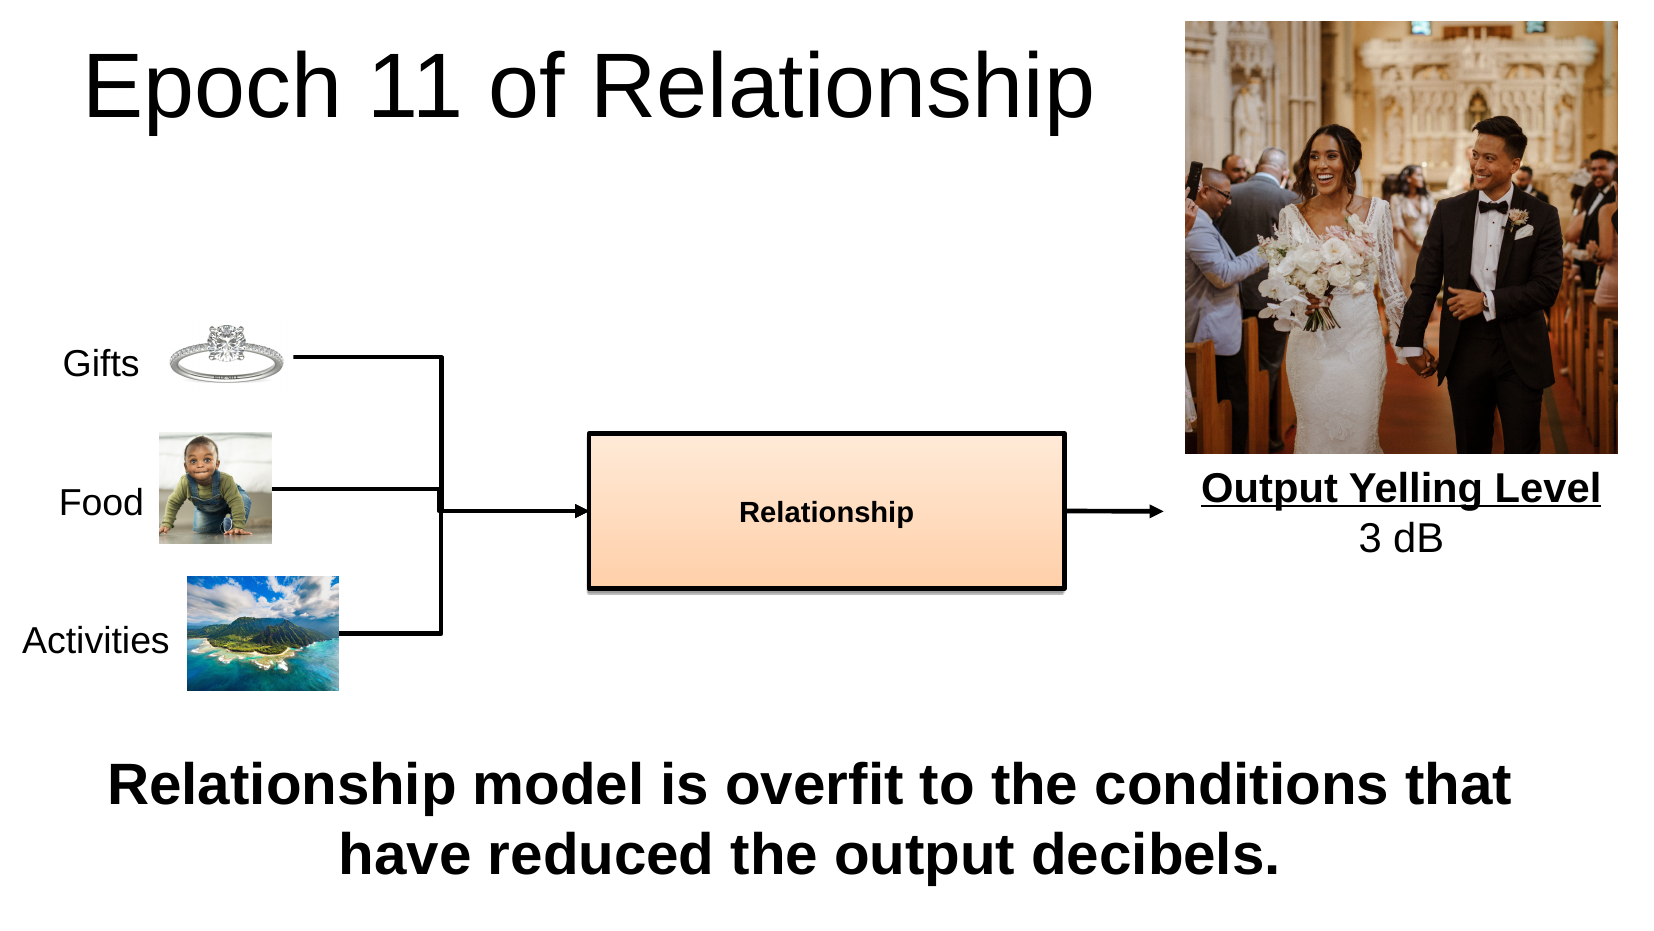

# Epoch 11 of Relationship
Gifts
Relationship
Output Yelling Level
3 dB
Food
Activities
Relationship model is overfit to the conditions that have reduced the output decibels.